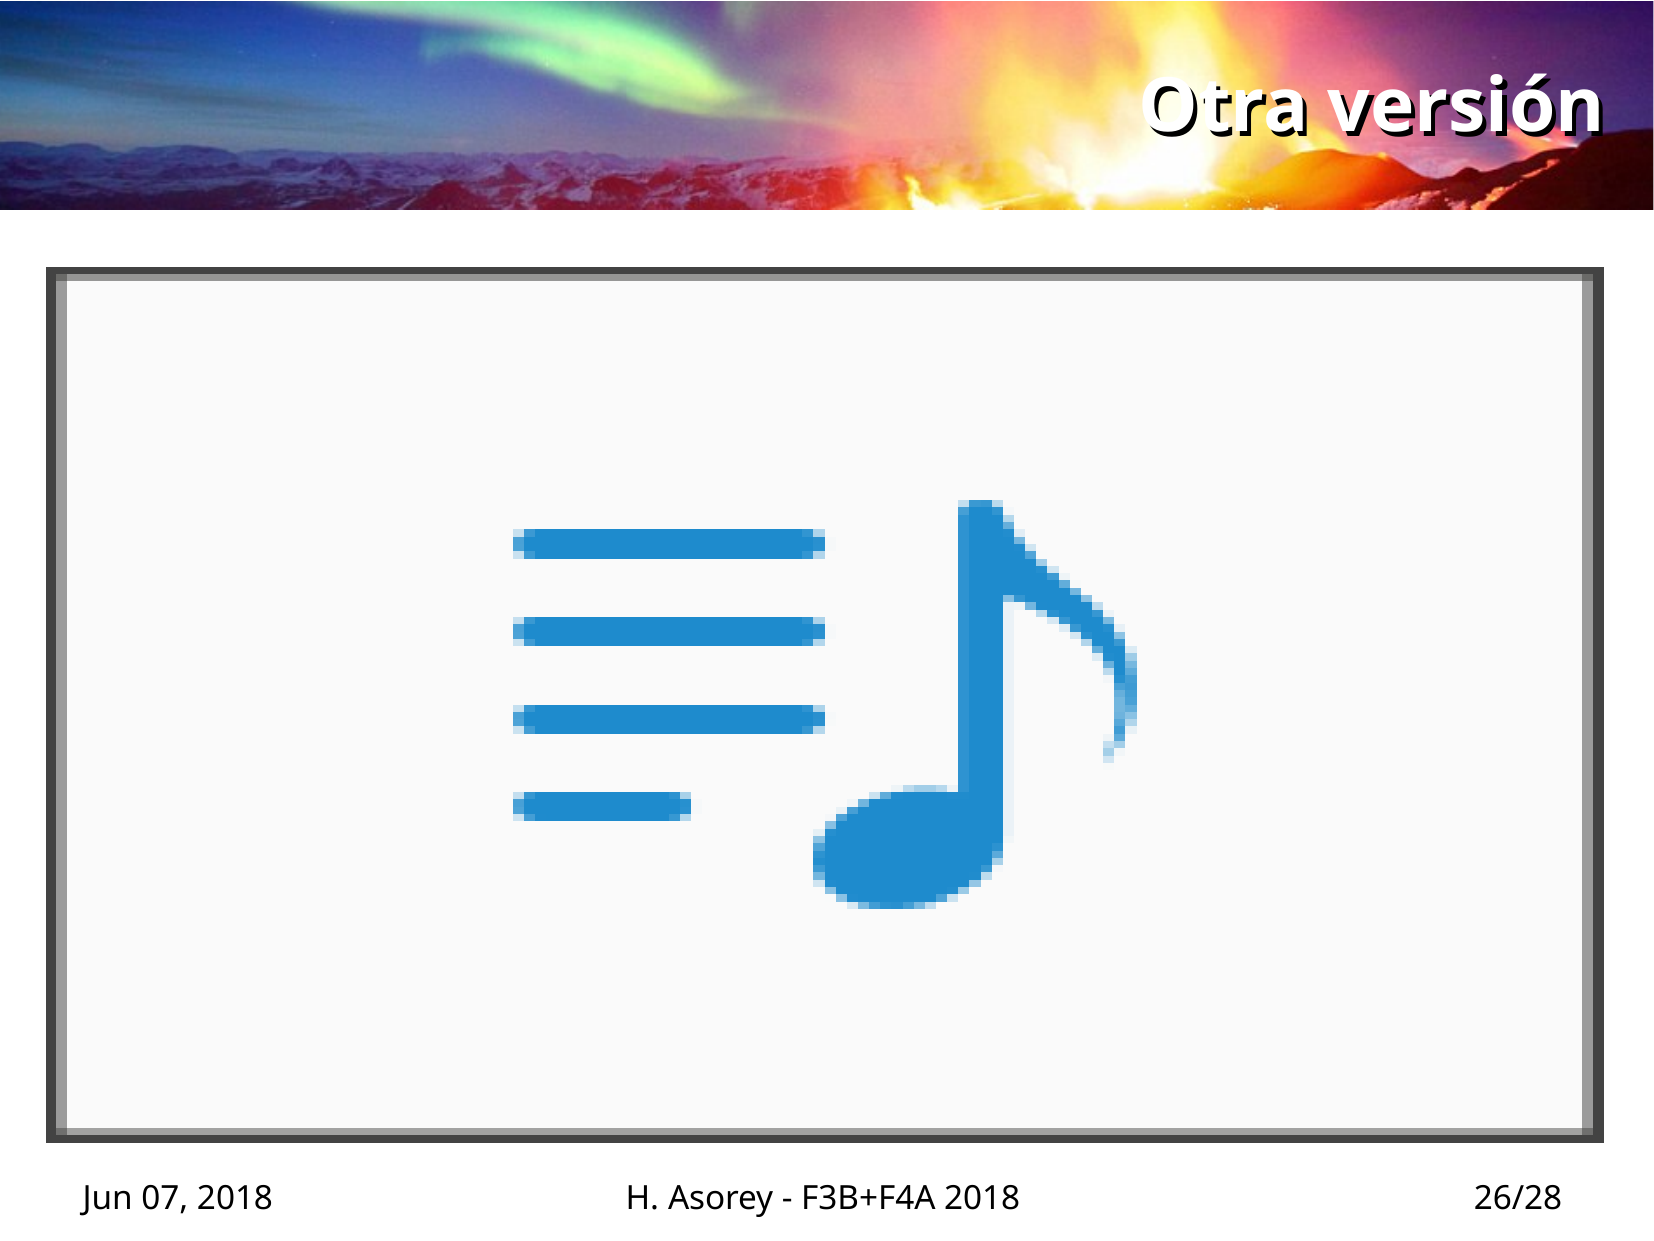

# Otra versión
Jun 07, 2018
H. Asorey - F3B+F4A 2018
26